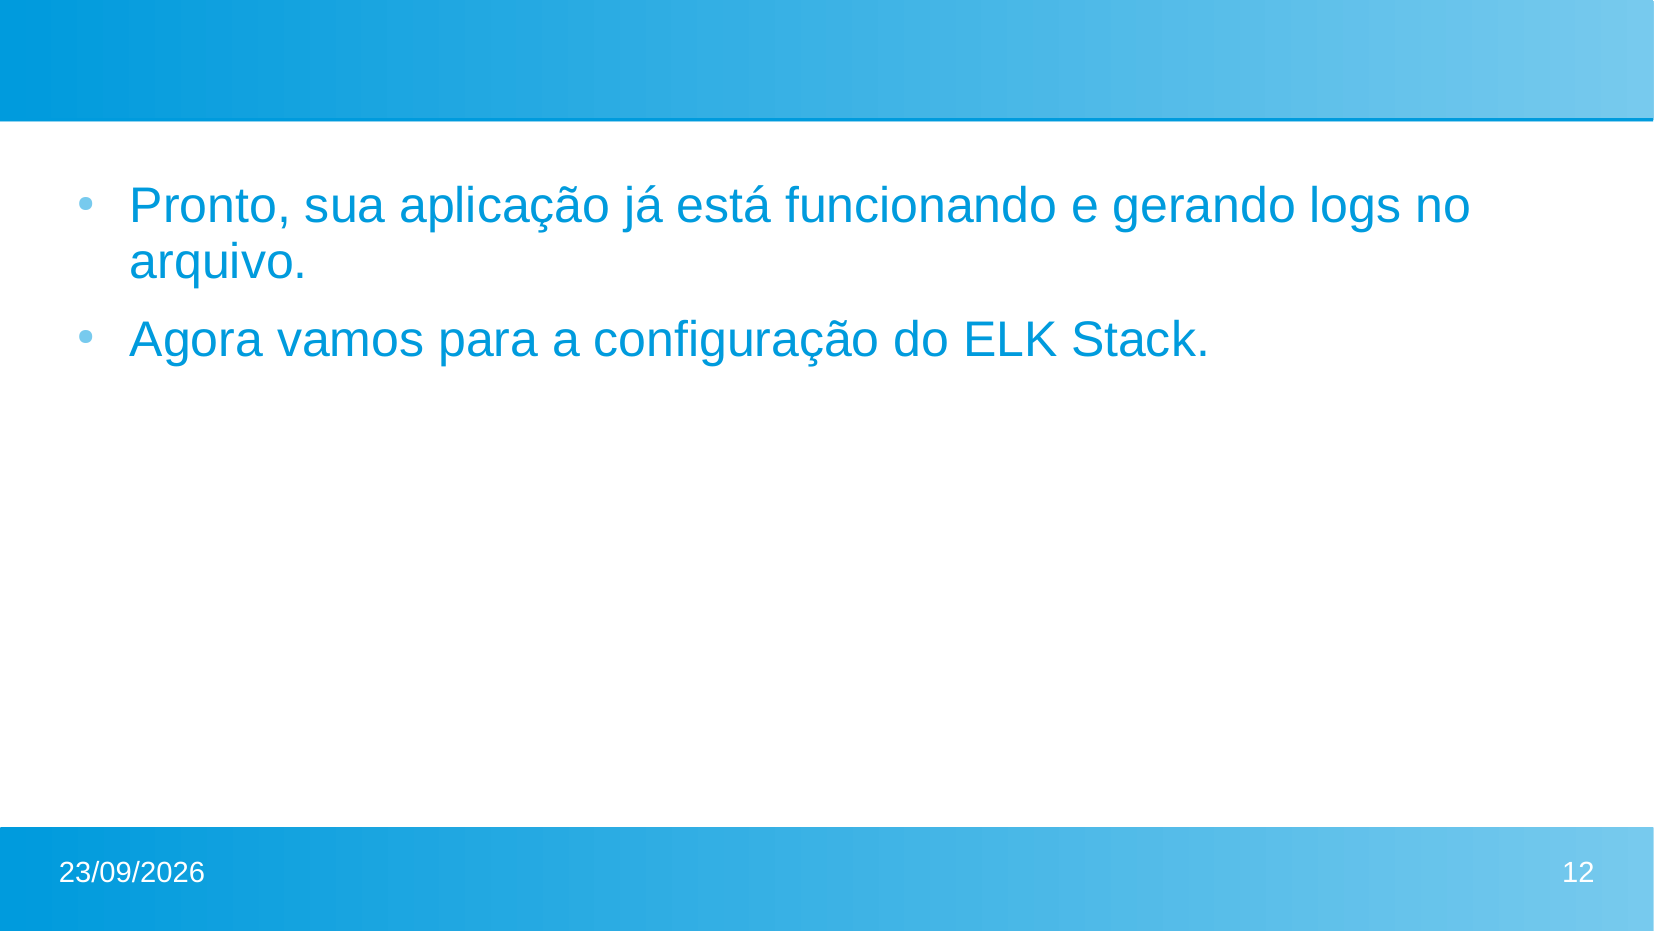

#
Pronto, sua aplicação já está funcionando e gerando logs no arquivo.
Agora vamos para a configuração do ELK Stack.
12